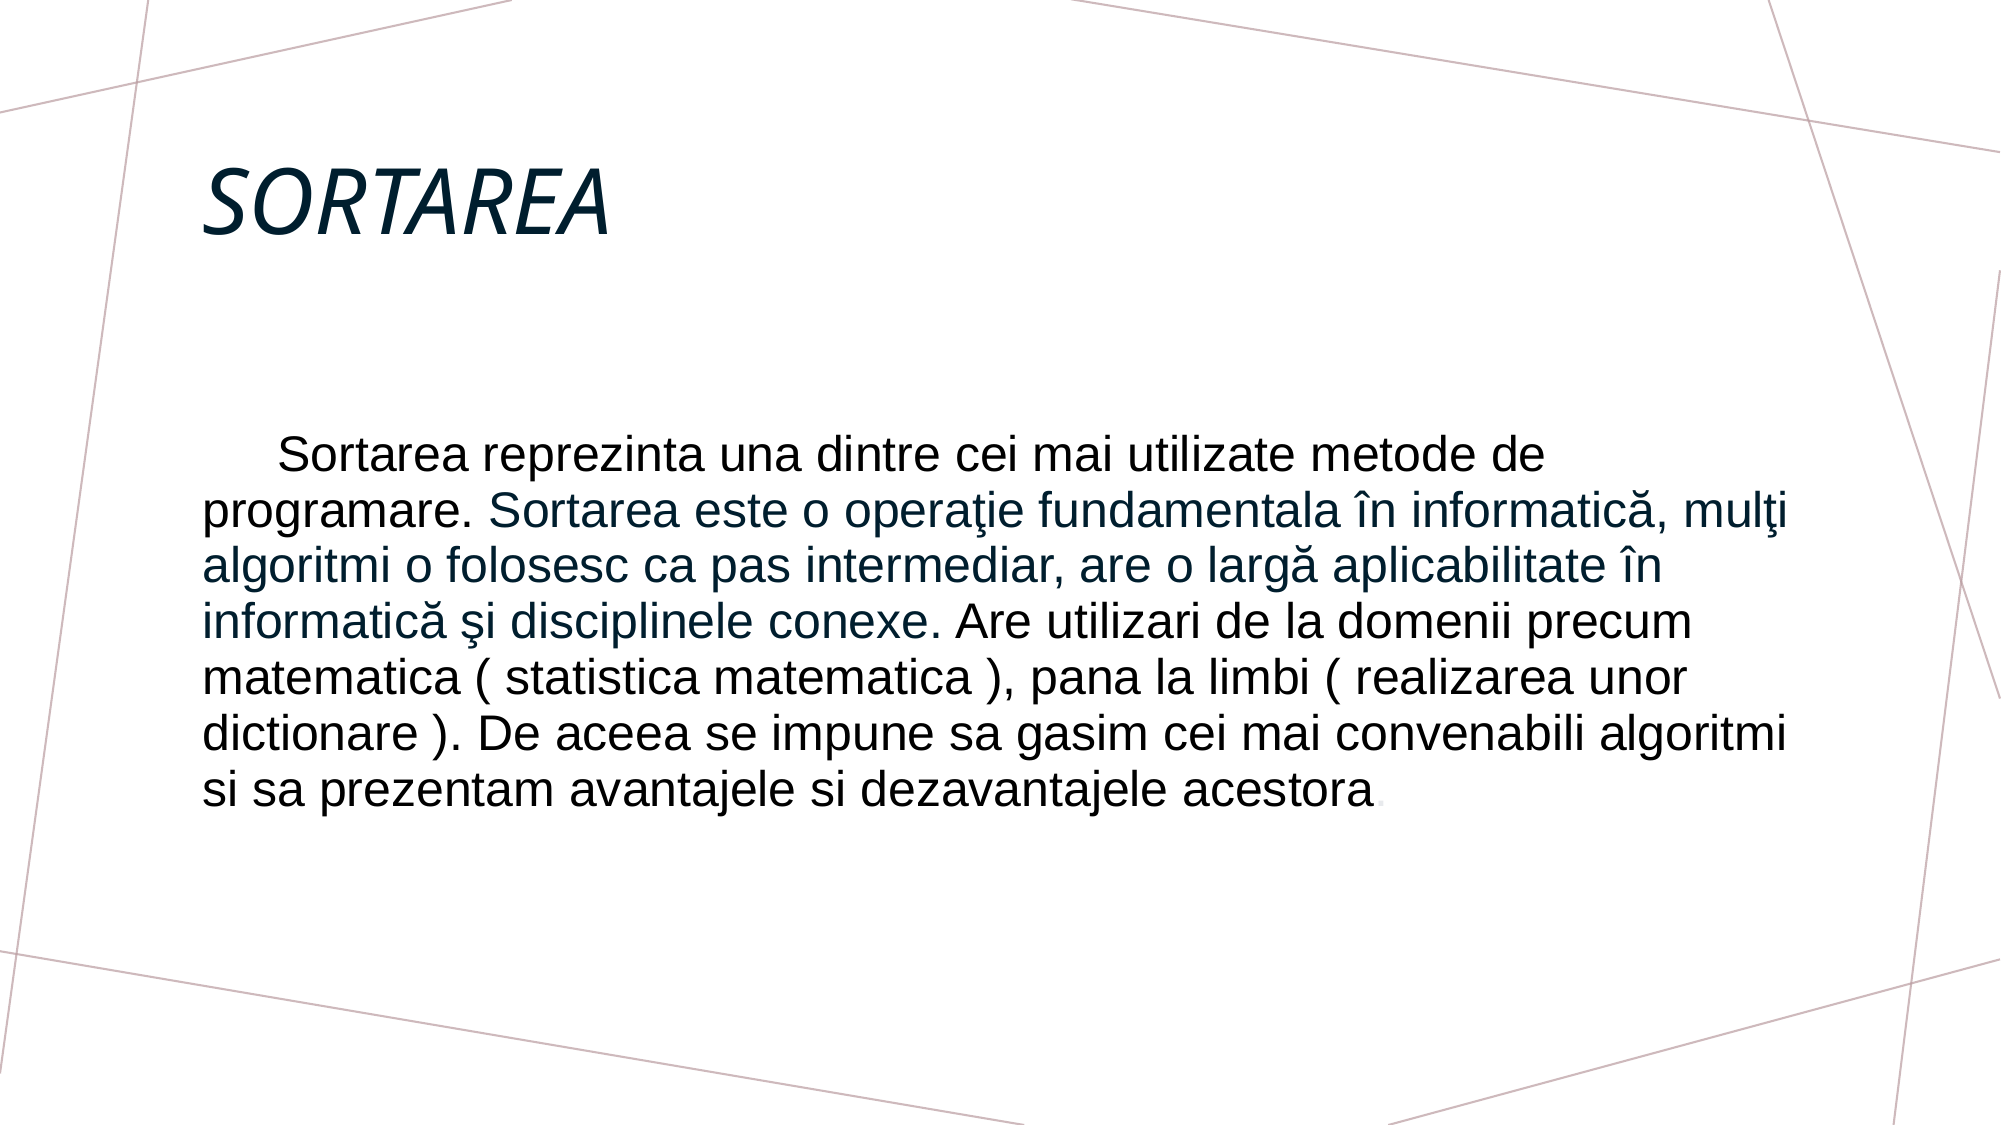

# Sortarea
	Sortarea reprezinta una dintre cei mai utilizate metode de programare. Sortarea este o operaţie fundamentala în informatică, mulţi algoritmi o folosesc ca pas intermediar, are o largă aplicabilitate în informatică şi disciplinele conexe. Are utilizari de la domenii precum matematica ( statistica matematica ), pana la limbi ( realizarea unor dictionare ). De aceea se impune sa gasim cei mai convenabili algoritmi si sa prezentam avantajele si dezavantajele acestora.